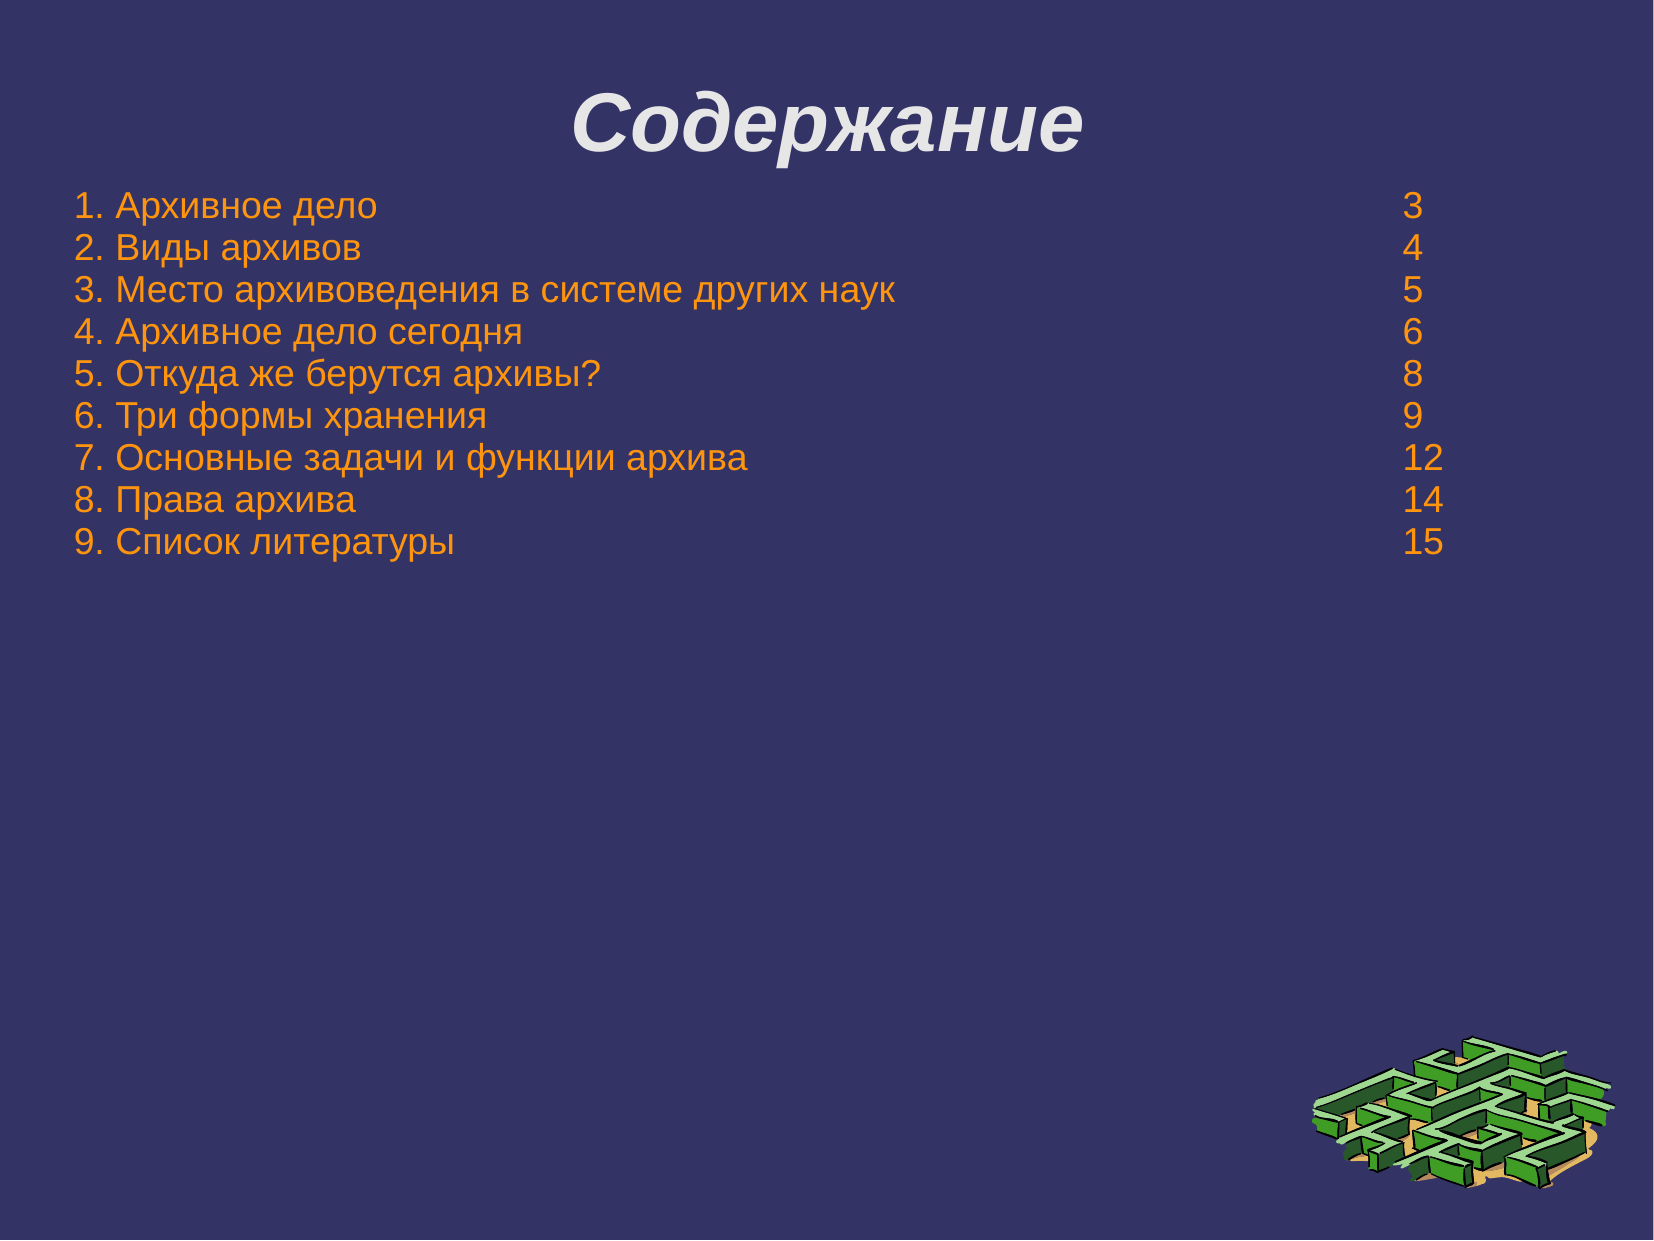

# Содержание
1. Архивное дело														3
2. Виды архивов															4
3. Место архивоведения в системе других наук							5
4. Архивное дело сегодня												6
5. Откуда же берутся архивы? 											8
6. Три формы хранения													9
7. Основные задачи и функции архива									12
8. Права архива															14
9. Список литературы													15